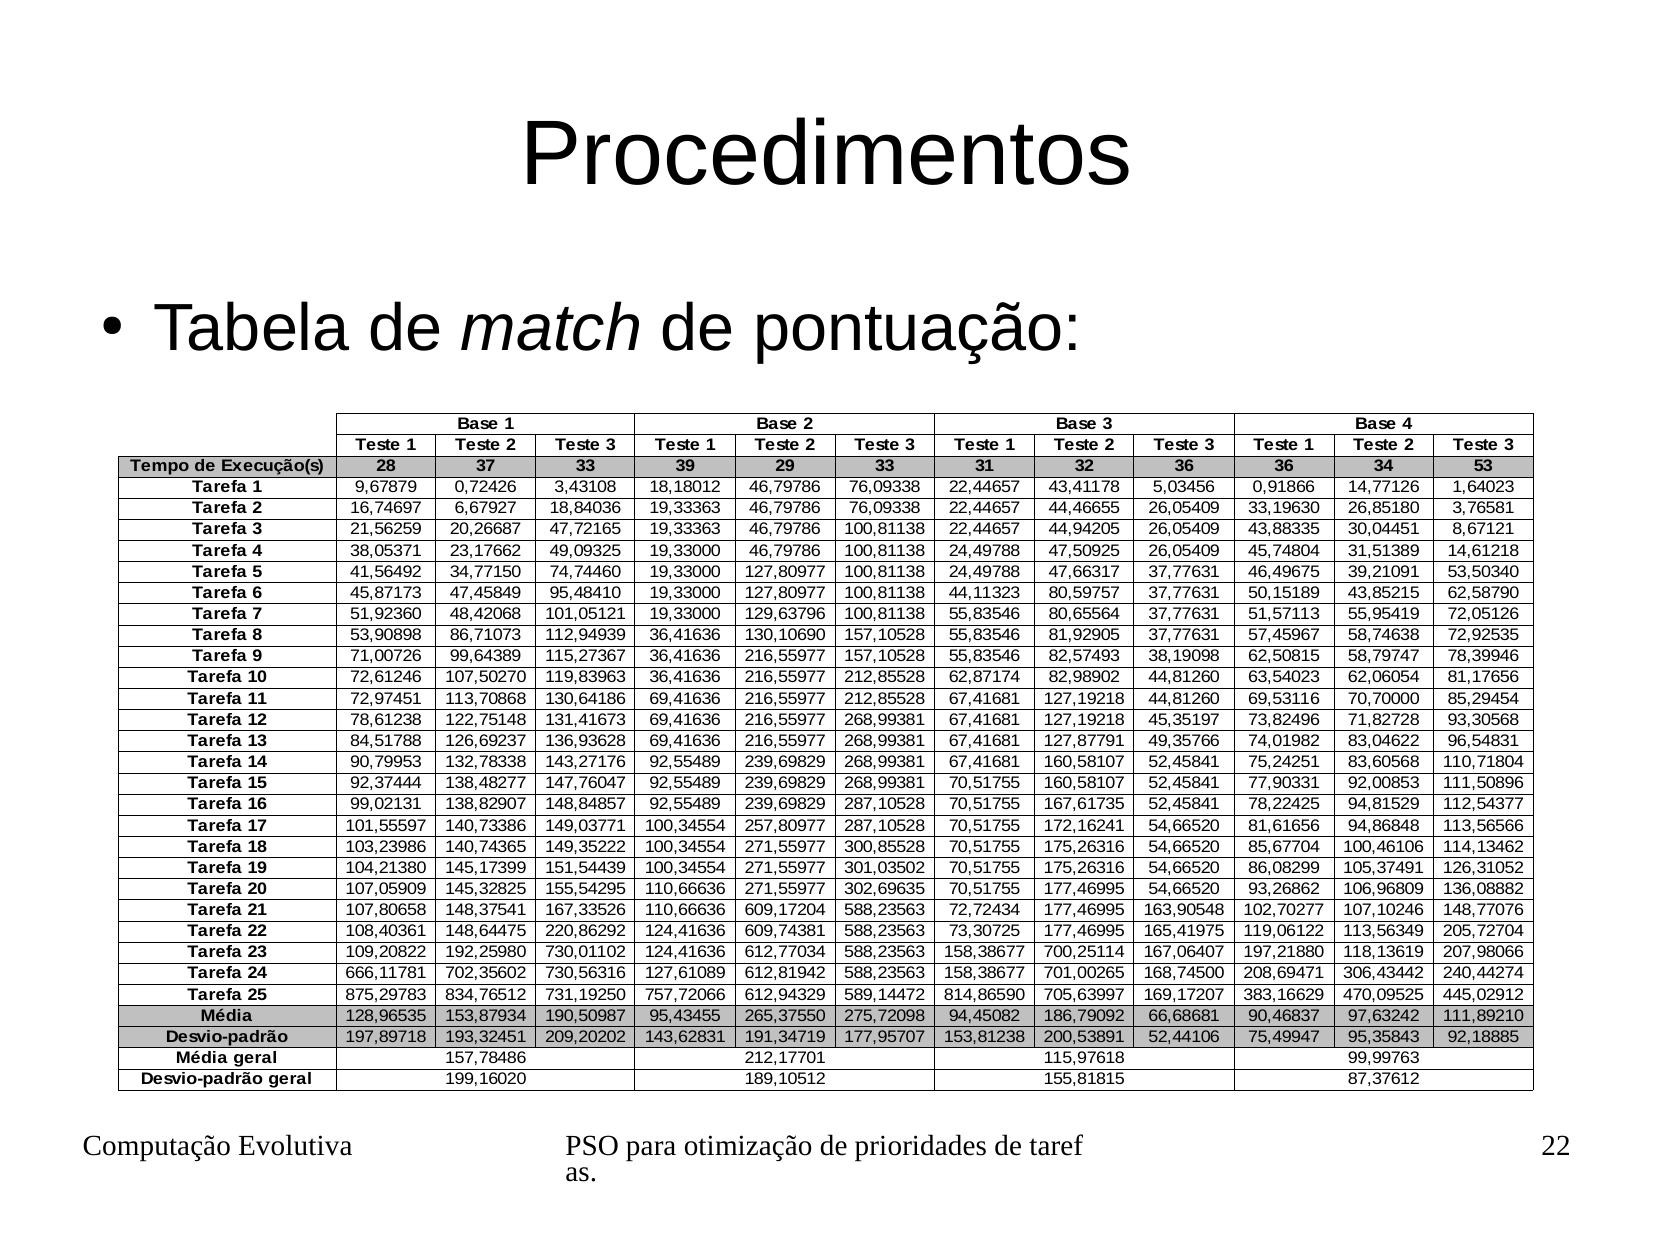

# Procedimentos
Tabela de match de pontuação:
Computação Evolutiva
PSO para otimização de prioridades de tarefas.
22